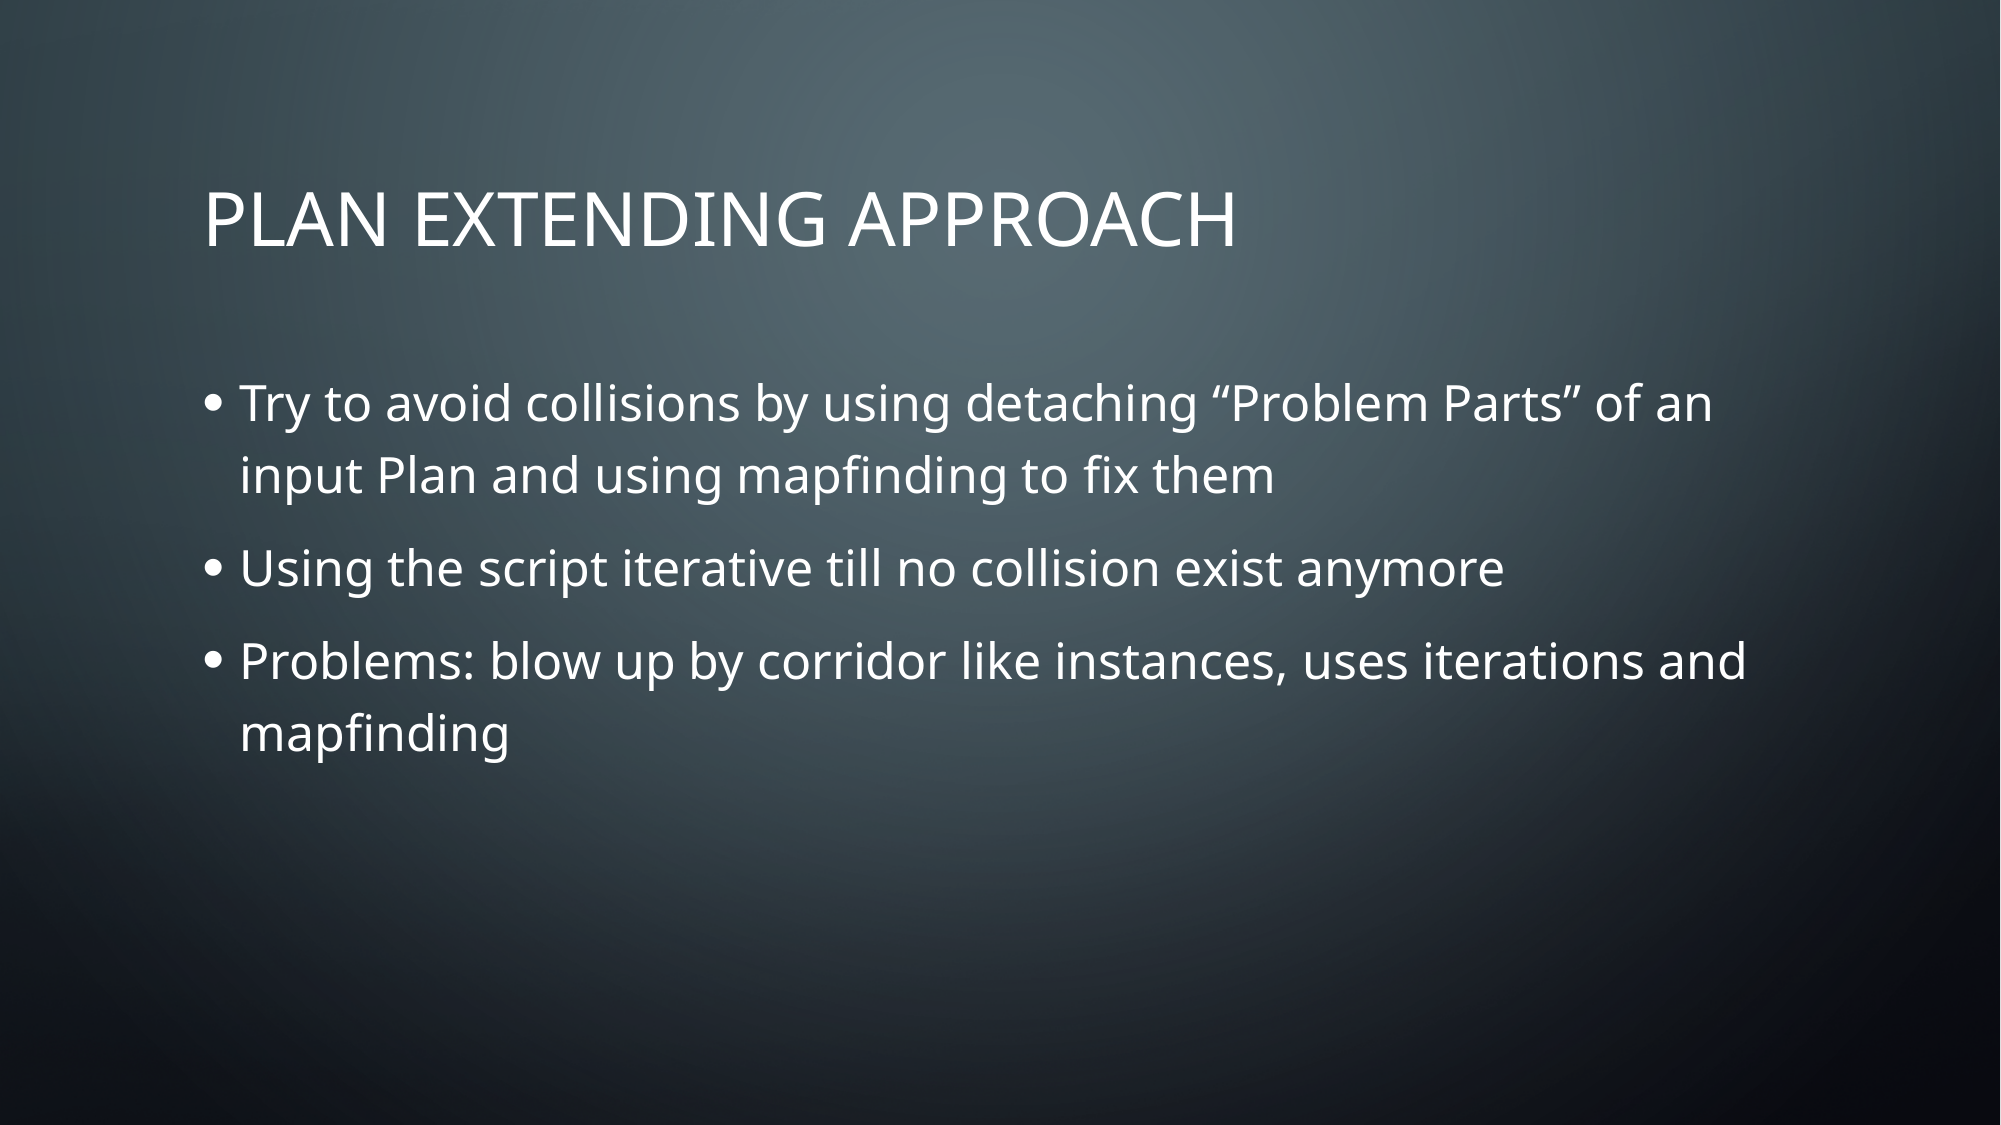

# Plan Extending Approach
Try to avoid collisions by using detaching “Problem Parts” of an input Plan and using mapfinding to fix them
Using the script iterative till no collision exist anymore
Problems: blow up by corridor like instances, uses iterations and mapfinding